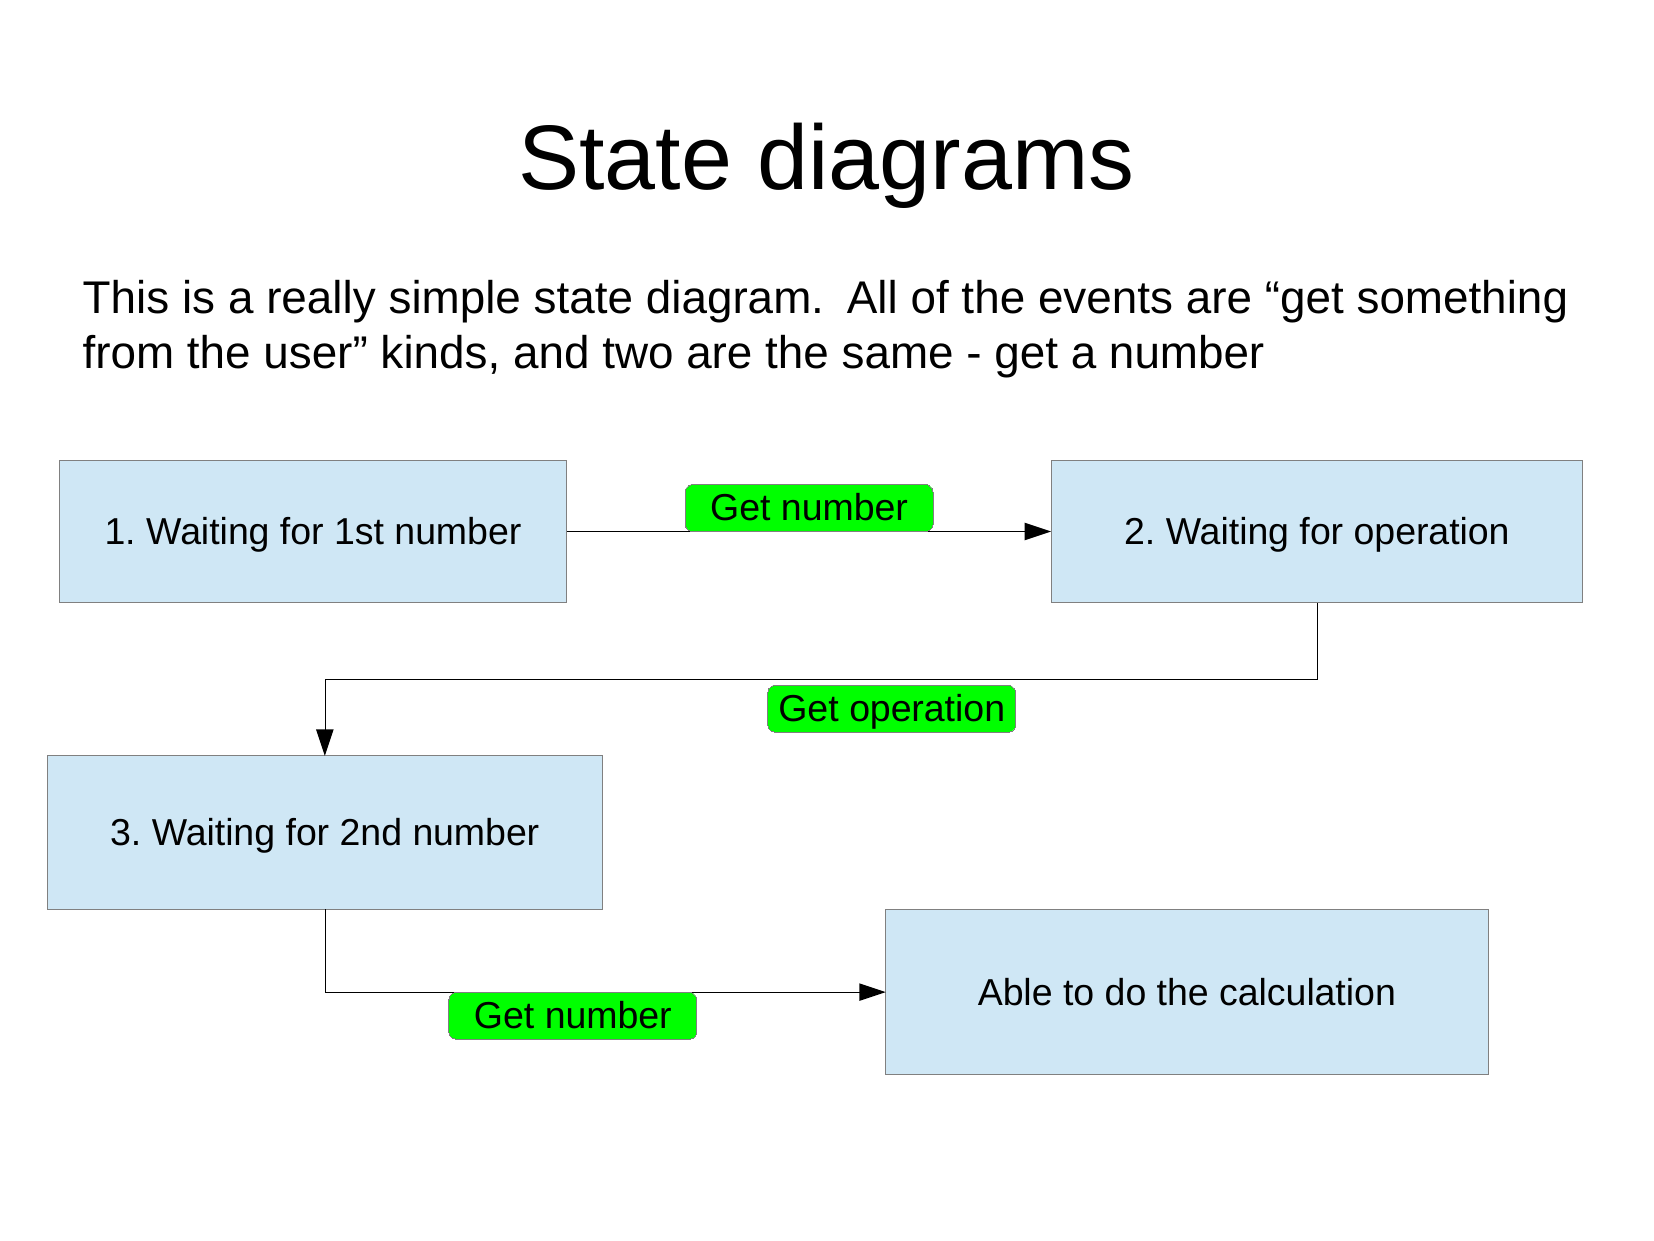

# State diagrams
This is a really simple state diagram. All of the events are “get something from the user” kinds, and two are the same - get a number
1. Waiting for 1st number
2. Waiting for operation
Get number
Get operation
3. Waiting for 2nd number
Able to do the calculation
Get number